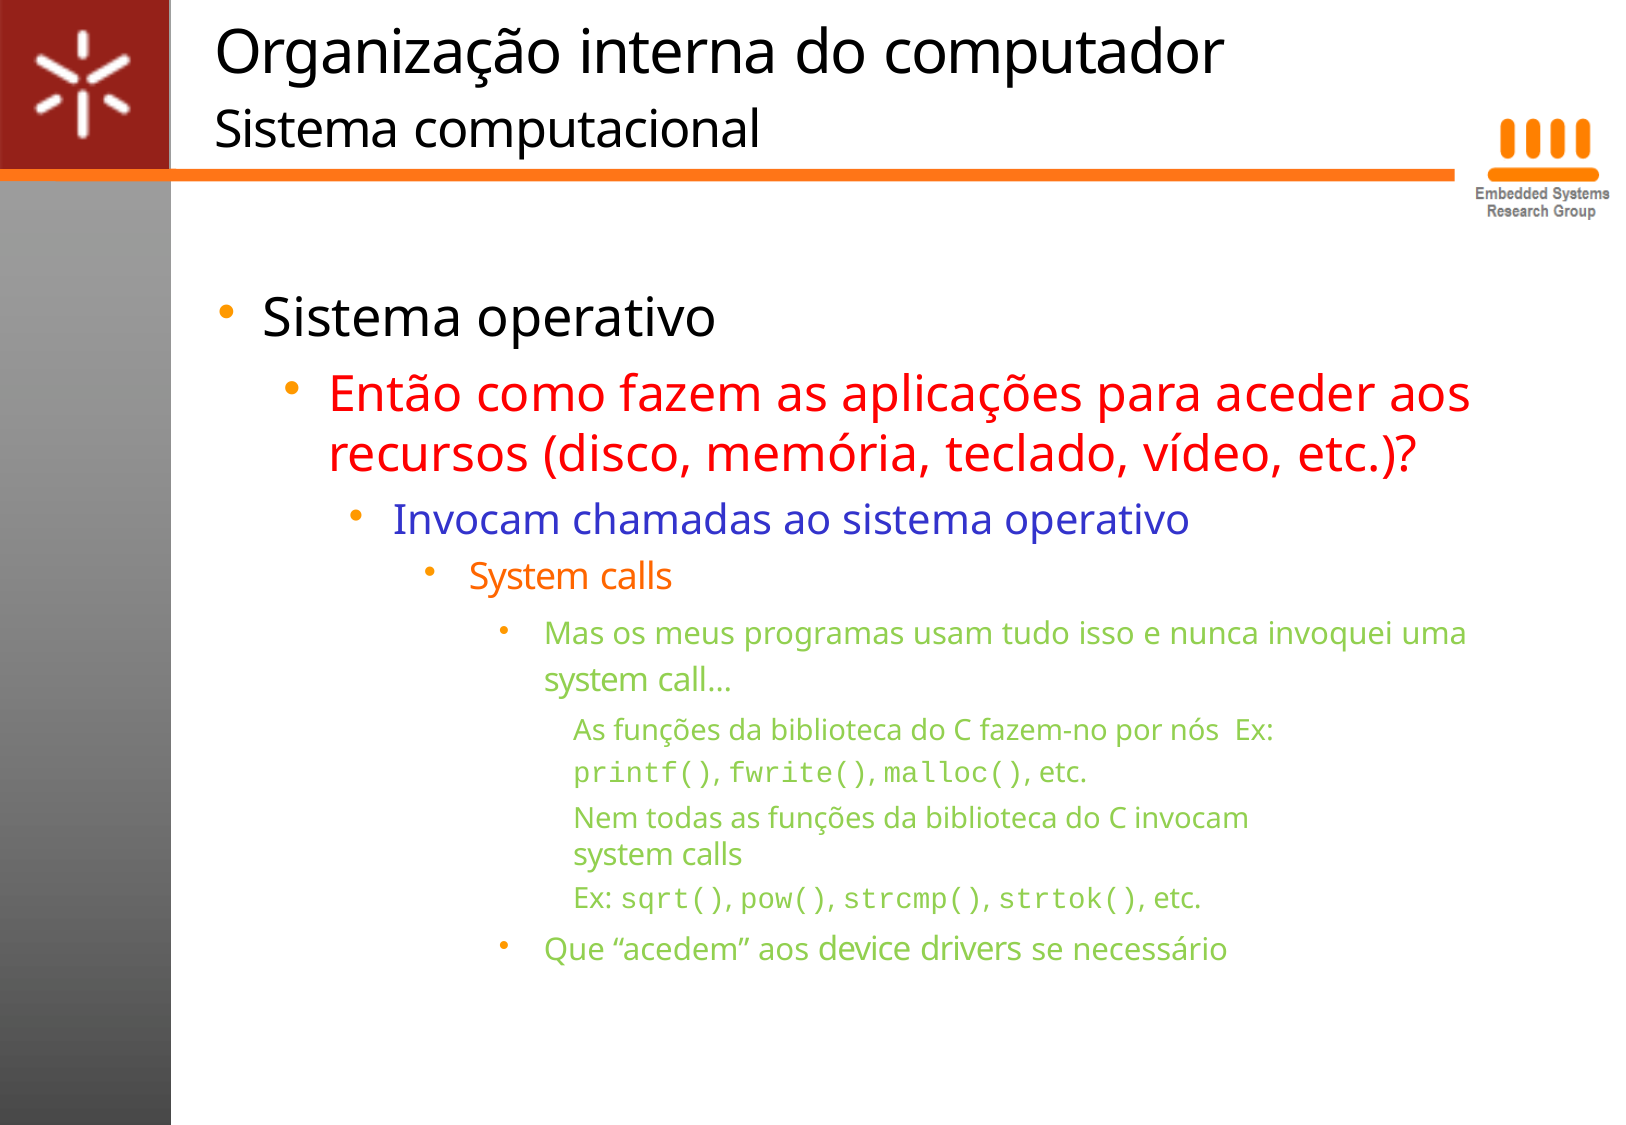

# Organização interna do computador Sistema computacional
Sistema operativo
Então como fazem as aplicações para aceder aos recursos (disco, memória, teclado, vídeo, etc.)?
Invocam chamadas ao sistema operativo
System calls
Mas os meus programas usam tudo isso e nunca invoquei uma
system call…
As funções da biblioteca do C fazem-no por nós Ex: printf(), fwrite(), malloc(), etc.
Nem todas as funções da biblioteca do C invocam system calls
Ex: sqrt(), pow(), strcmp(), strtok(), etc.
Que “acedem” aos device drivers se necessário